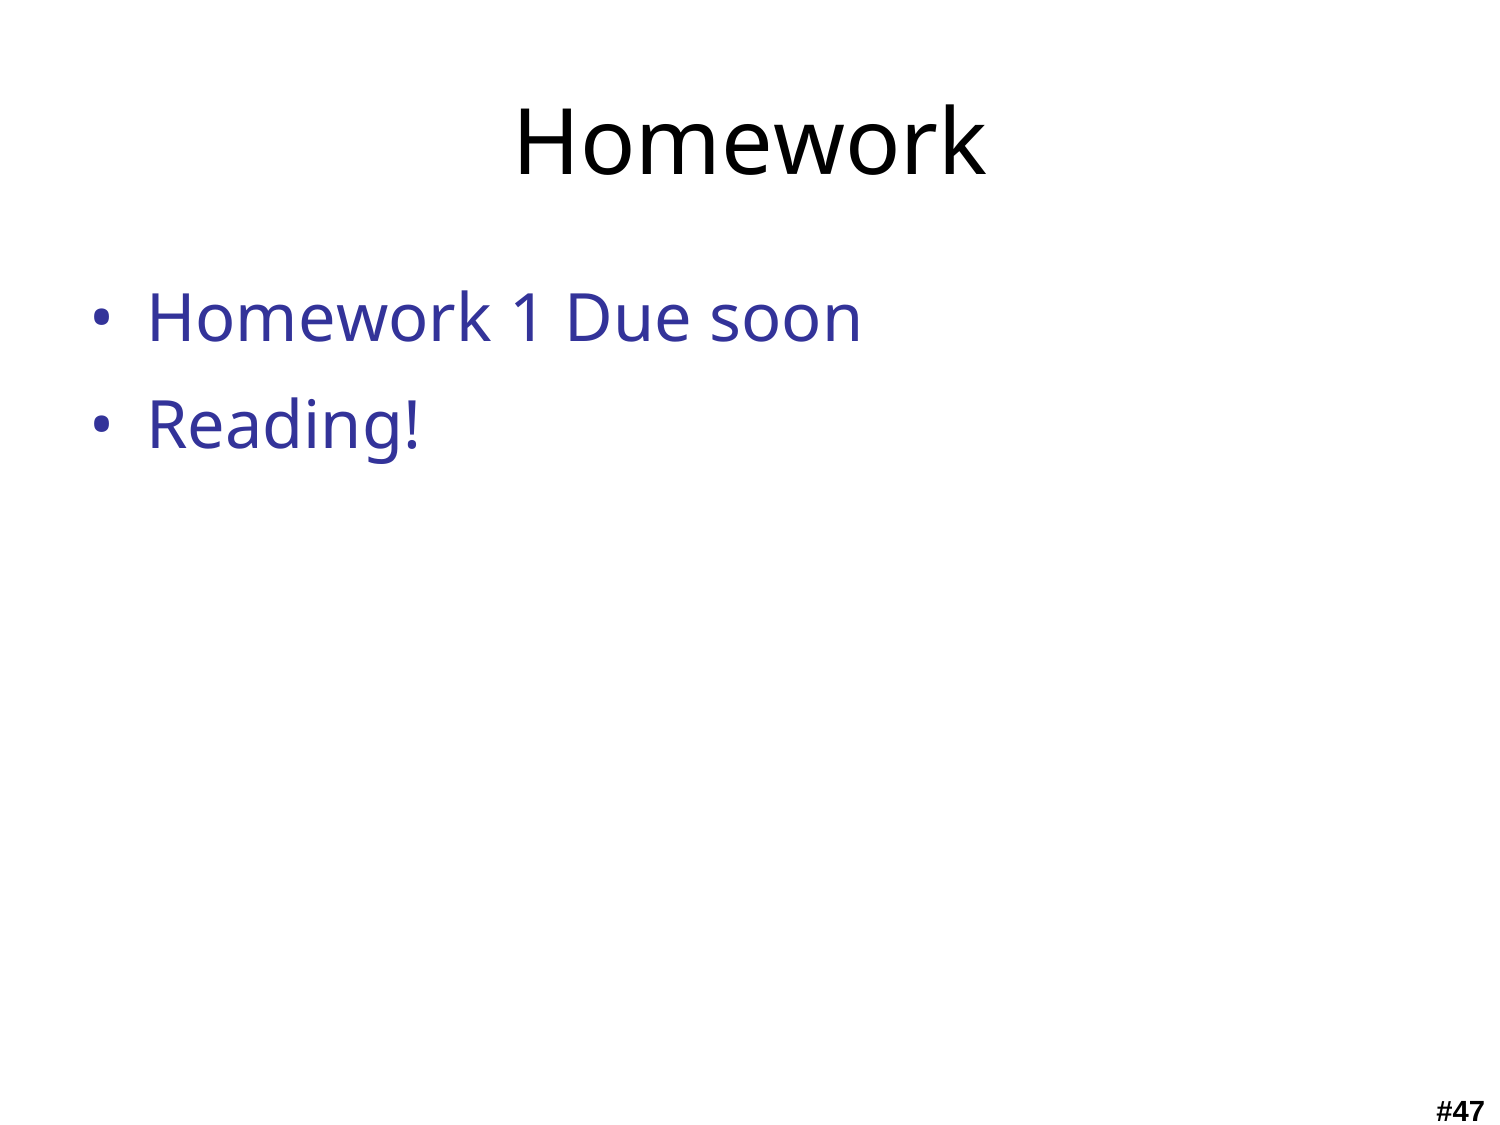

# Homework
Homework 1 Due soon
Reading!
47